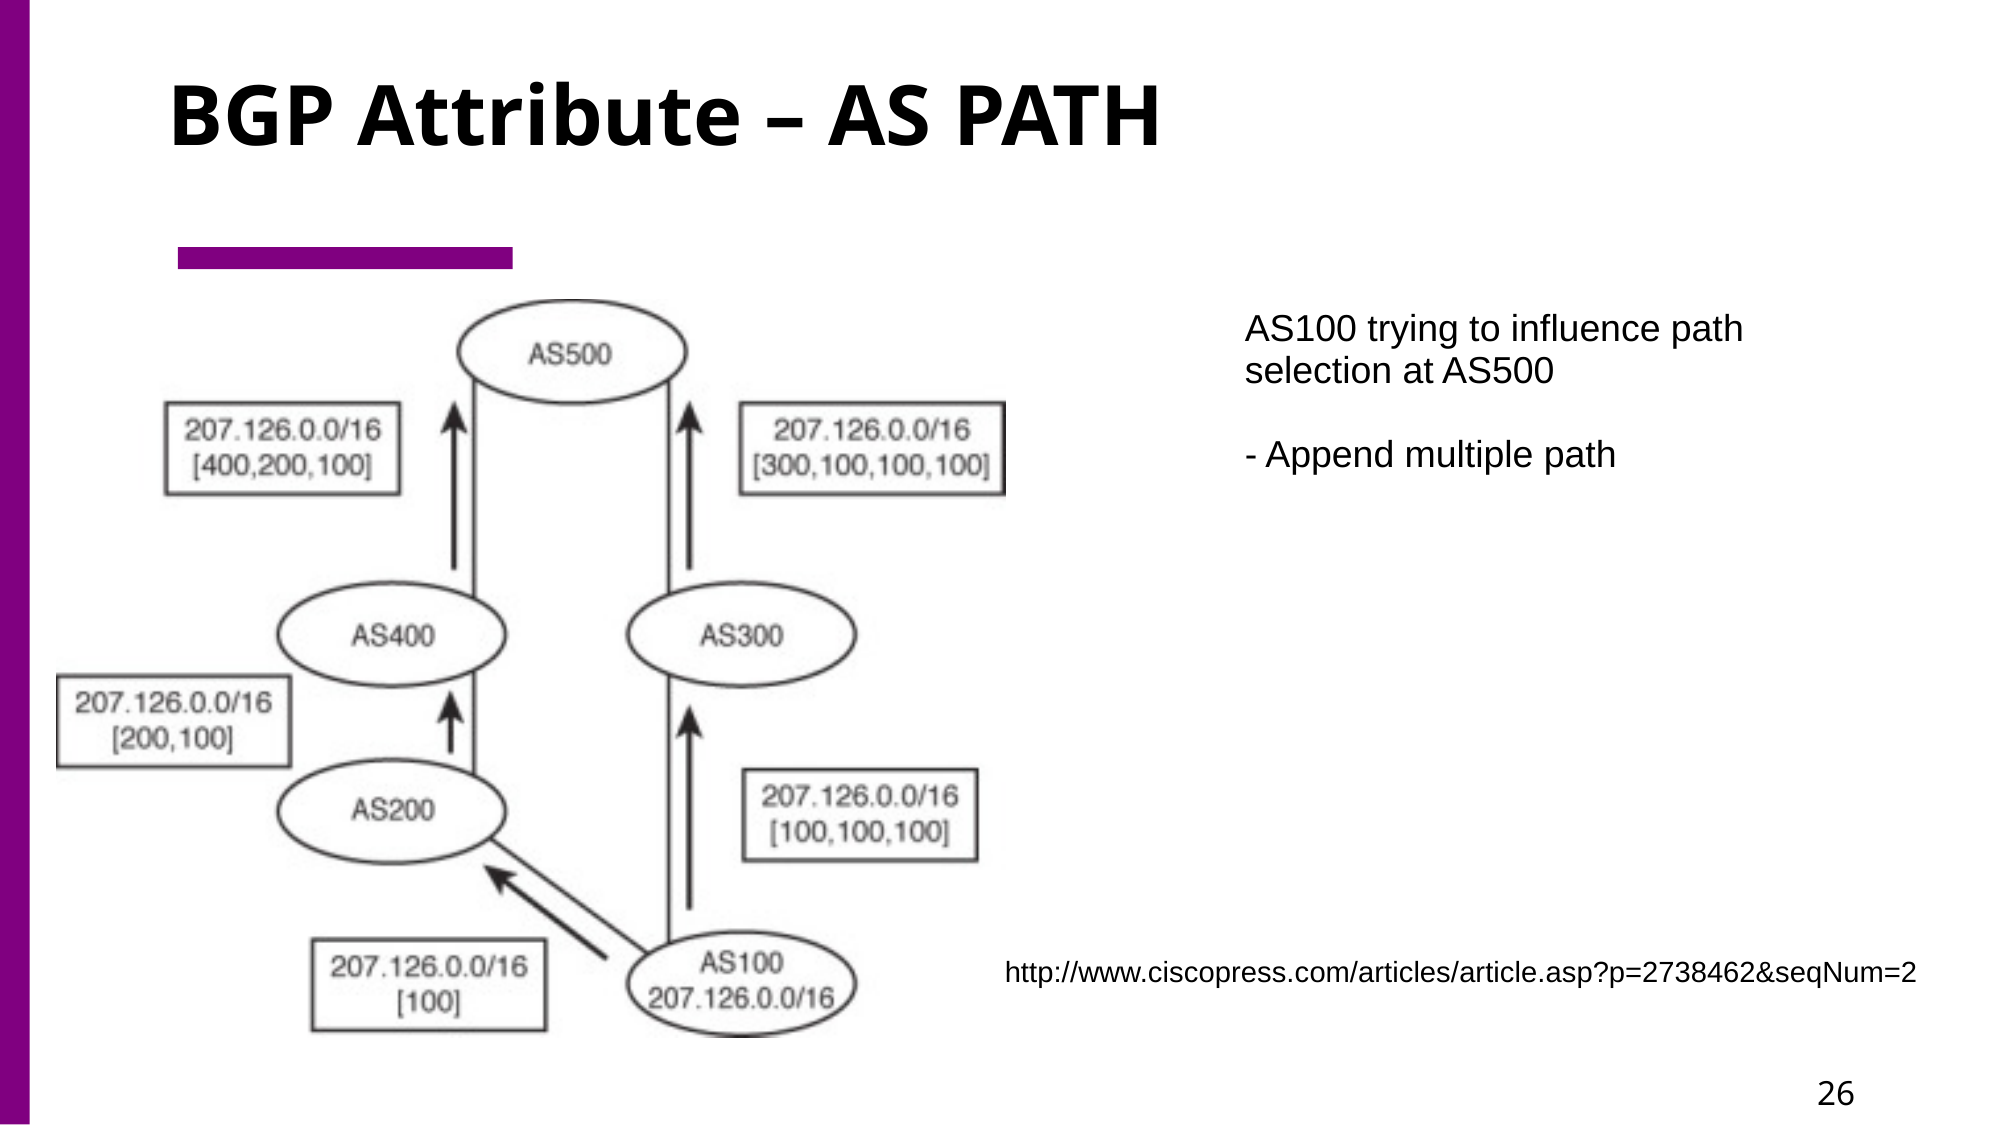

# BGP Attribute – AS PATH
AS100 trying to influence path selection at AS500
- Append multiple path
http://www.ciscopress.com/articles/article.asp?p=2738462&seqNum=2